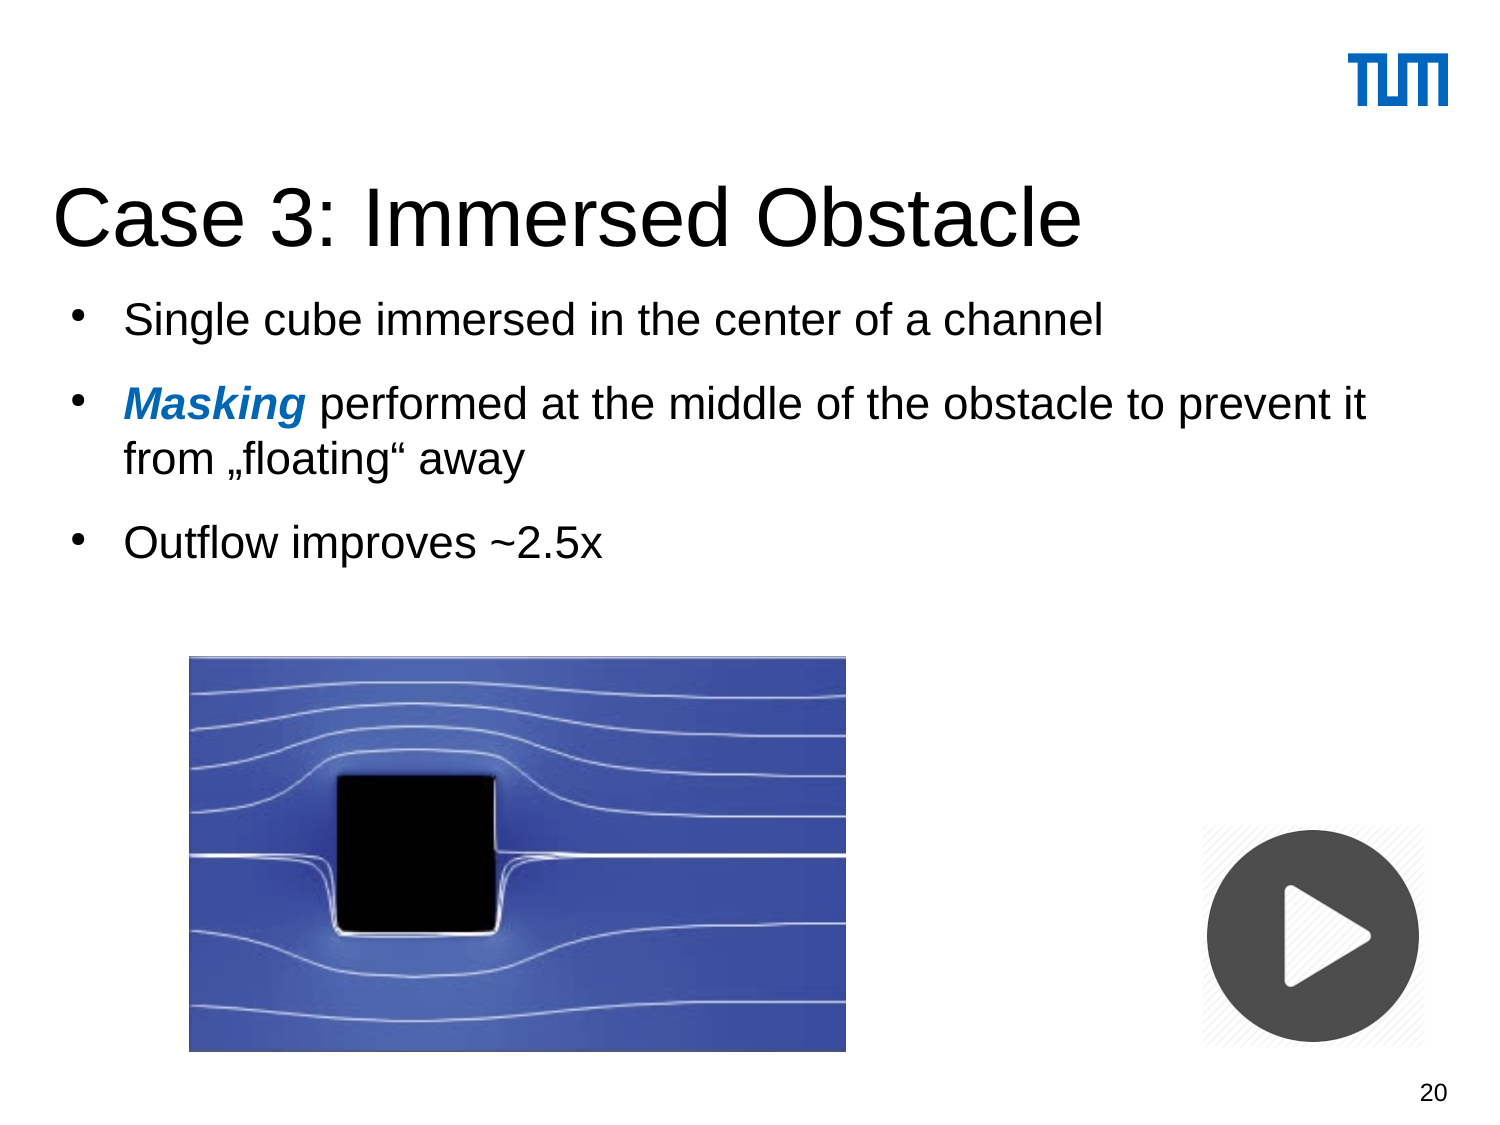

# Case 3: Immersed Obstacle
Single cube immersed in the center of a channel
Masking performed at the middle of the obstacle to prevent it from „floating“ away
Outflow improves ~2.5x